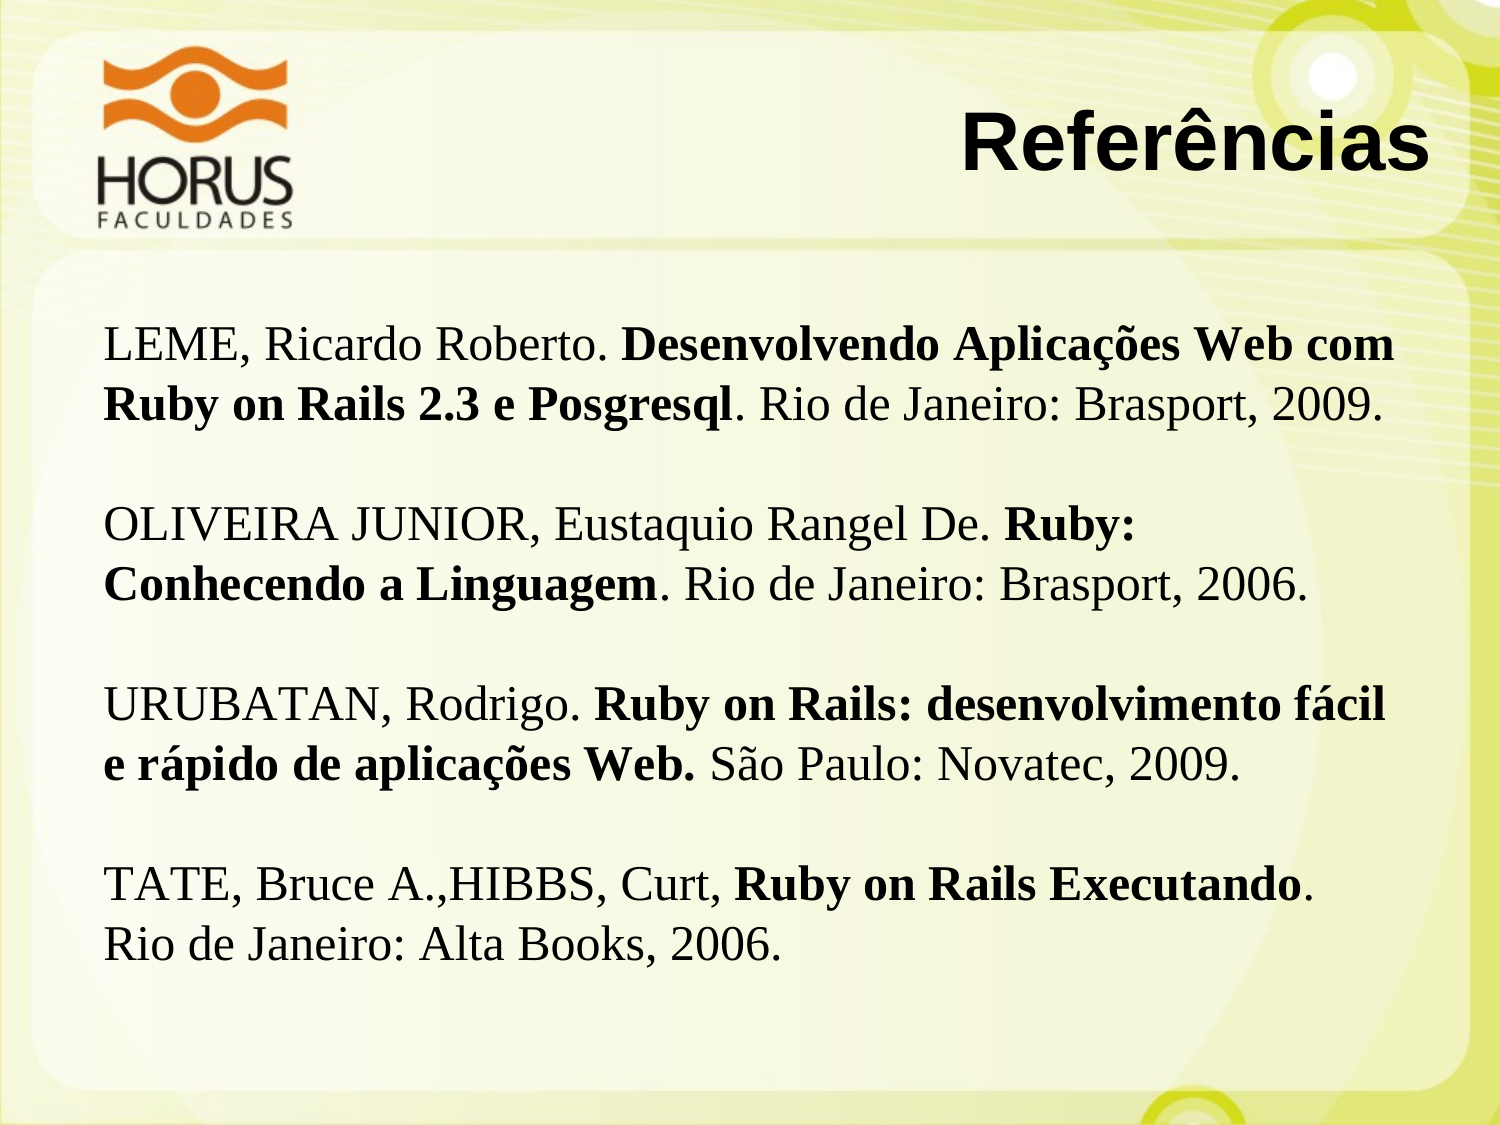

# Referências
LEME, Ricardo Roberto. Desenvolvendo Aplicações Web com Ruby on Rails 2.3 e Posgresql. Rio de Janeiro: Brasport, 2009.
OLIVEIRA JUNIOR, Eustaquio Rangel De. Ruby: Conhecendo a Linguagem. Rio de Janeiro: Brasport, 2006.
URUBATAN, Rodrigo. Ruby on Rails: desenvolvimento fácil e rápido de aplicações Web. São Paulo: Novatec, 2009.
TATE, Bruce A.,HIBBS, Curt, Ruby on Rails Executando. Rio de Janeiro: Alta Books, 2006.